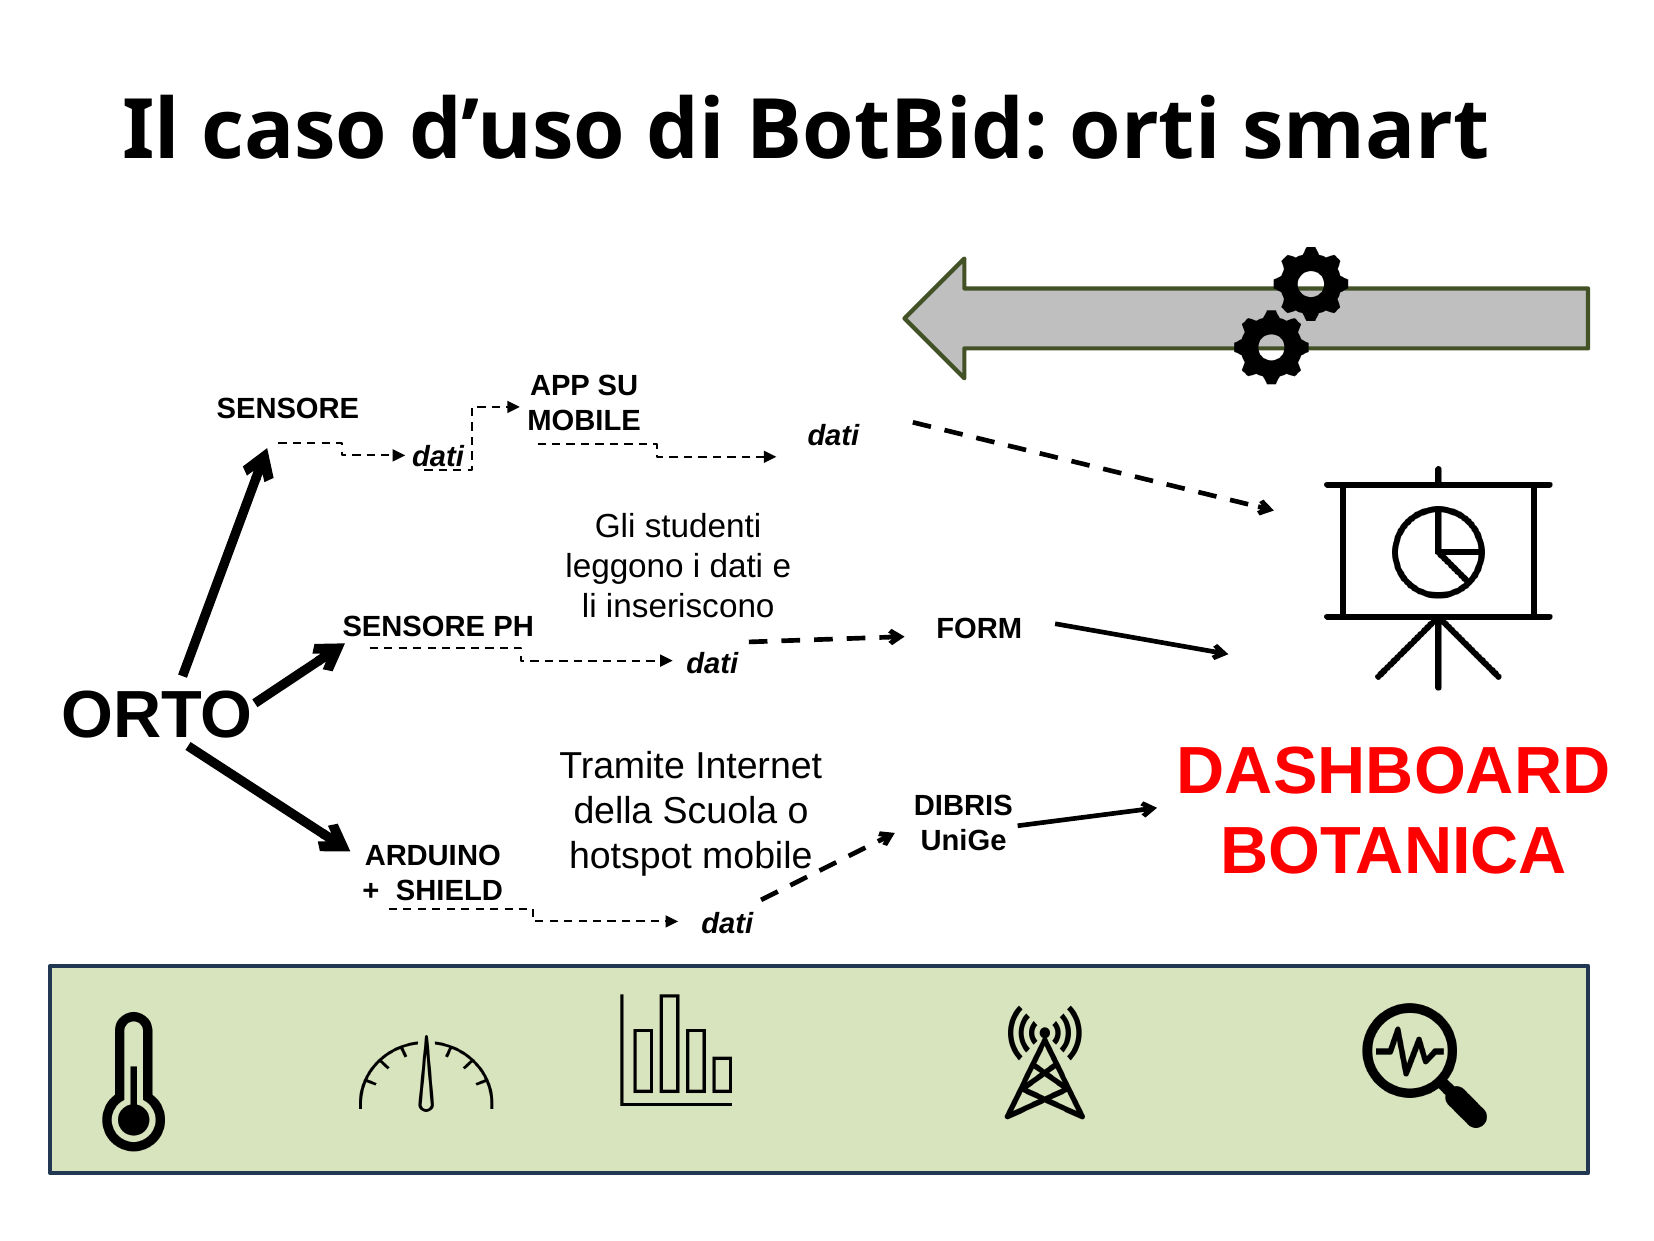

Il caso d’uso di BotBid: orti smart
APP SU MOBILE
SENSORE
dati
dati
Gli studenti leggono i dati e li inseriscono
SENSORE PH
FORM
dati
ORTO
DASHBOARD BOTANICA
Tramite Internet della Scuola o hotspot mobile
DIBRIS
UniGe
ARDUINO +  SHIELD
dati